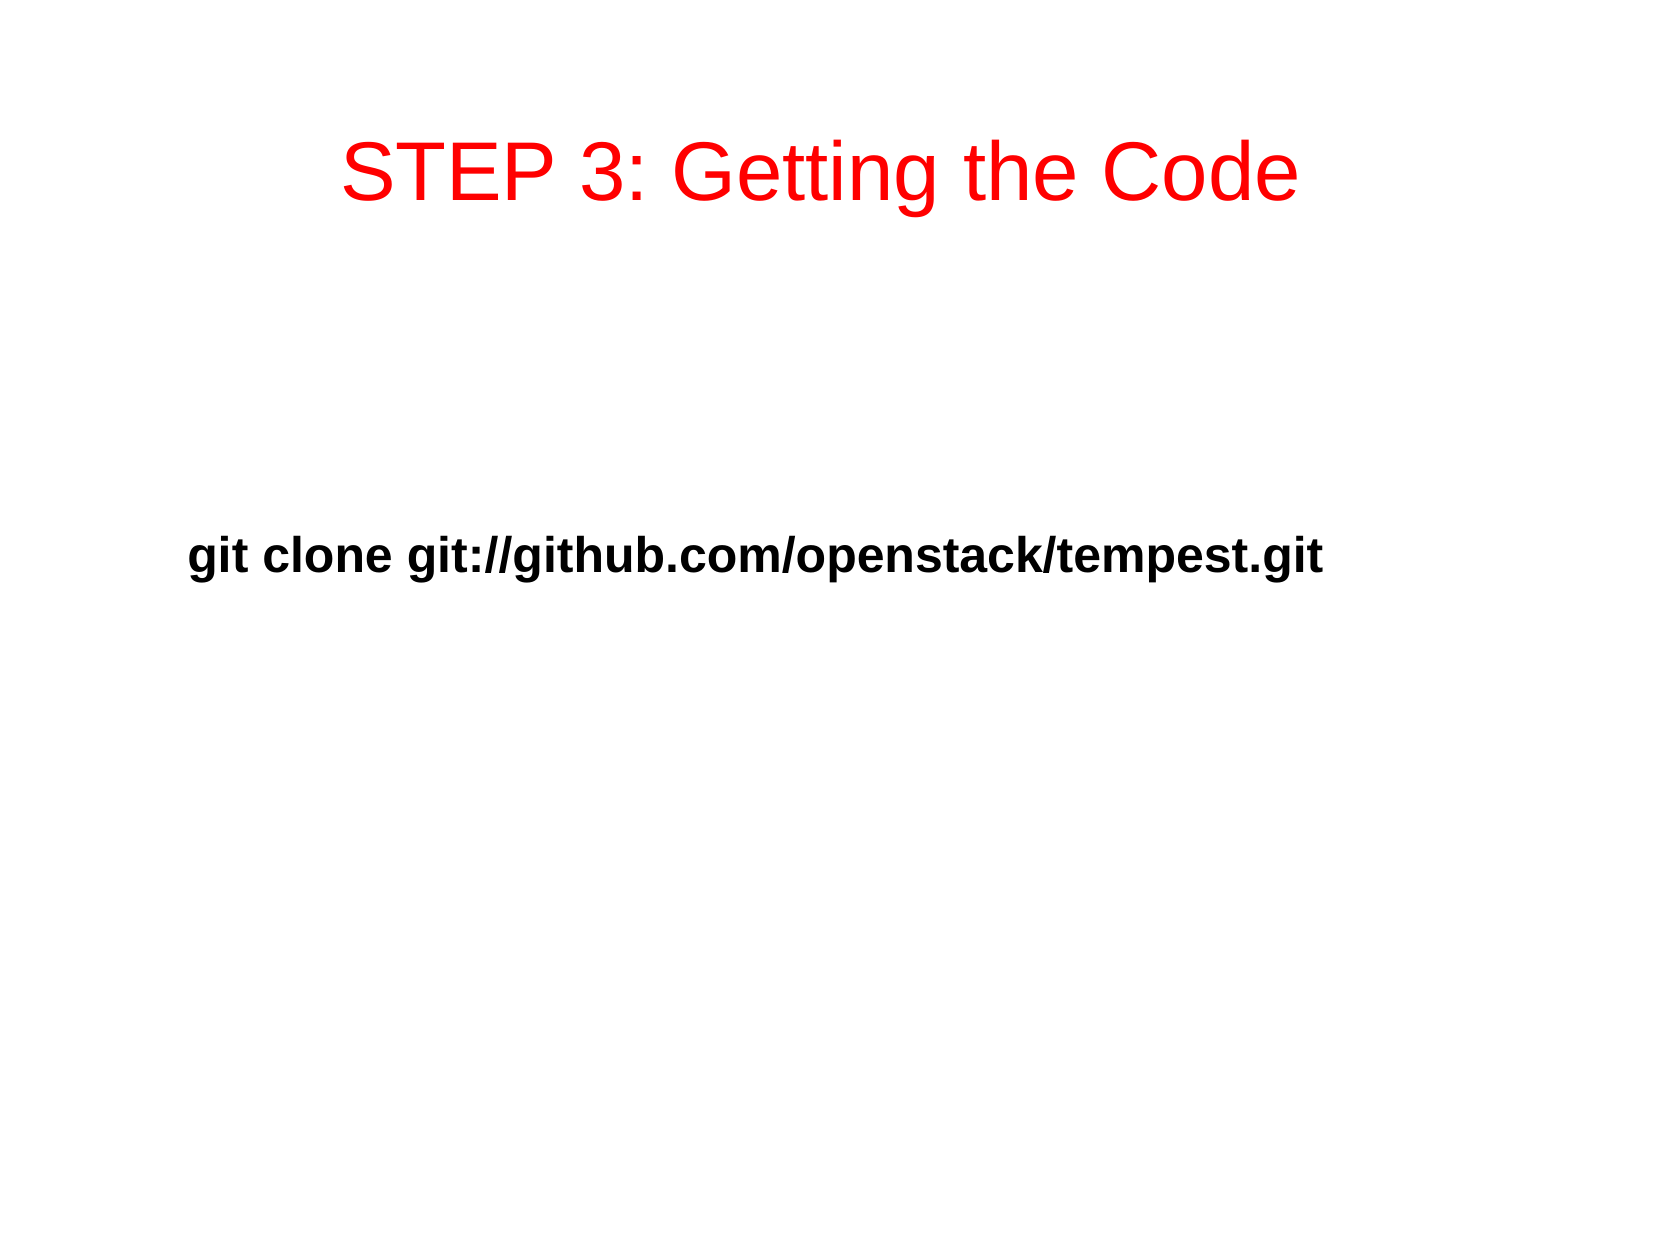

STEP 3: Getting the Code
git clone git://github.com/openstack/tempest.git